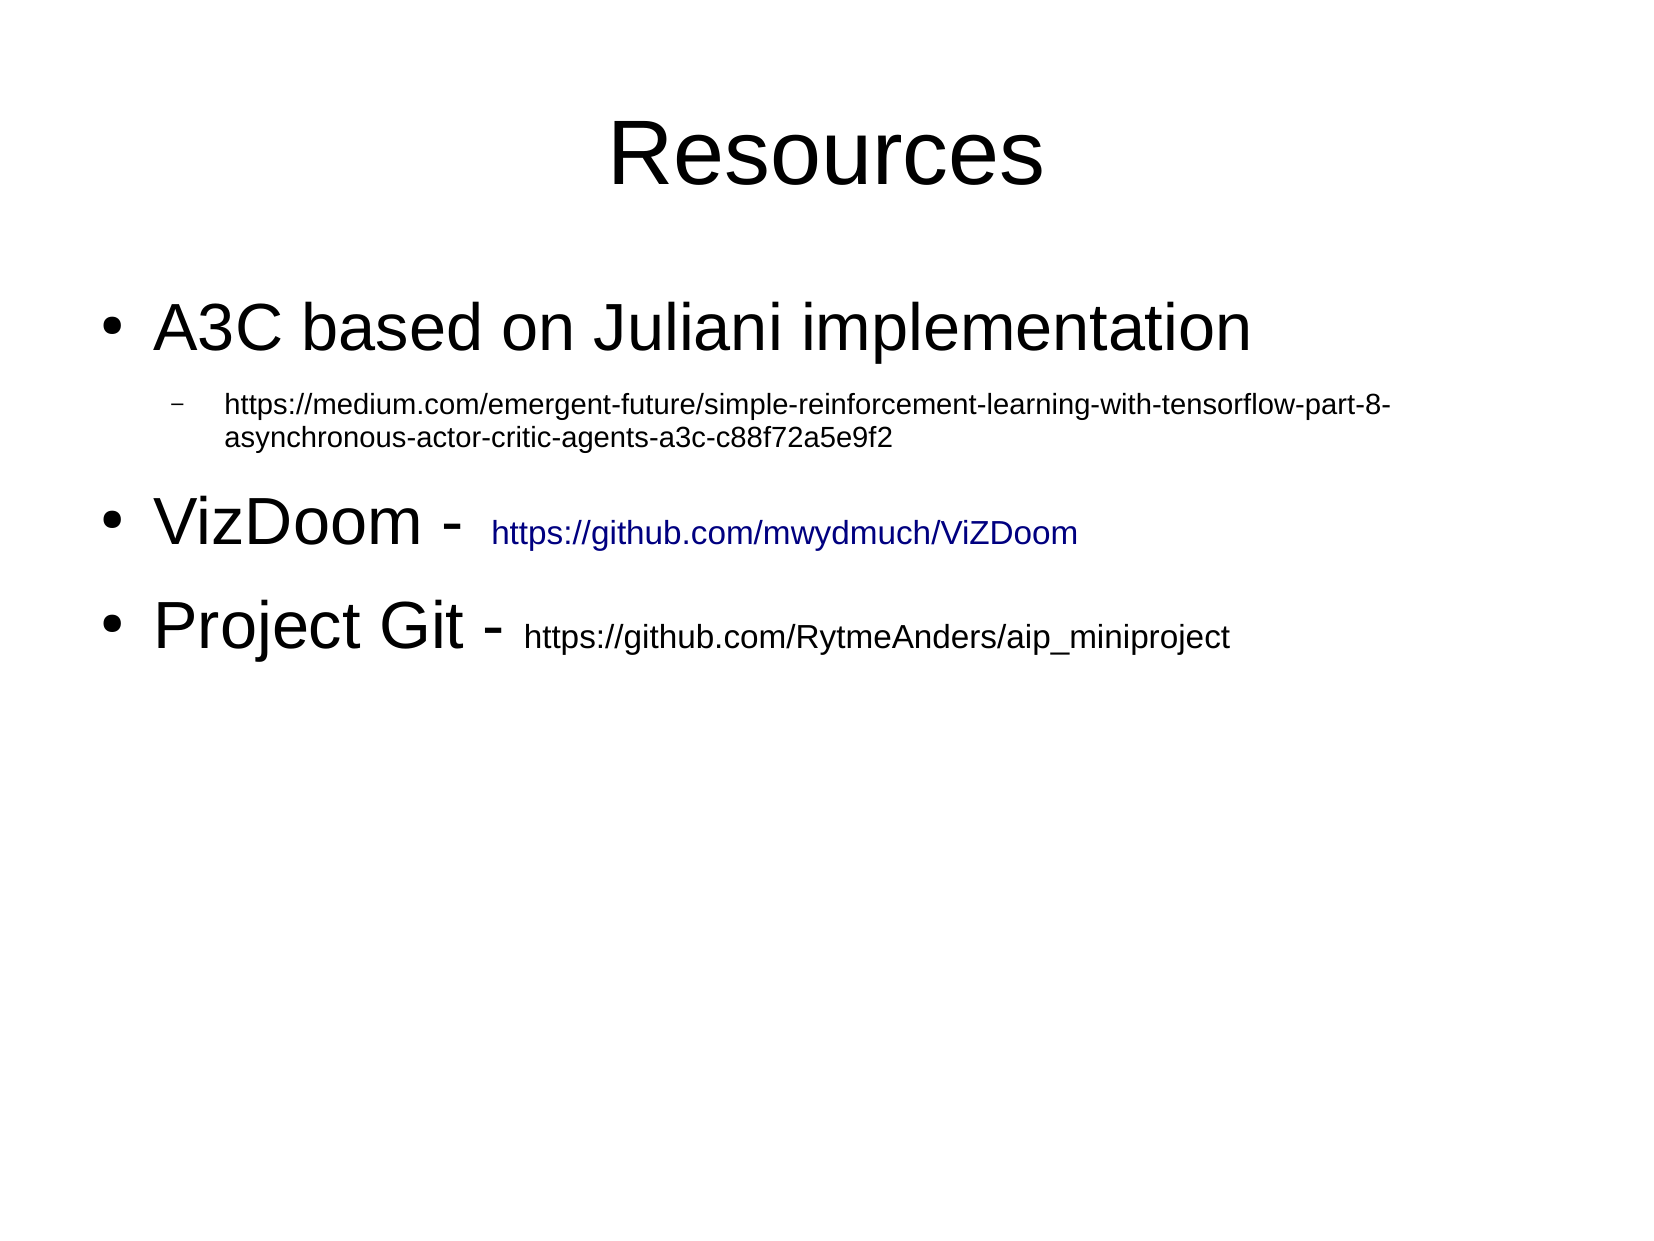

# Resources
A3C based on Juliani implementation
https://medium.com/emergent-future/simple-reinforcement-learning-with-tensorflow-part-8-asynchronous-actor-critic-agents-a3c-c88f72a5e9f2
VizDoom - https://github.com/mwydmuch/ViZDoom
Project Git - https://github.com/RytmeAnders/aip_miniproject